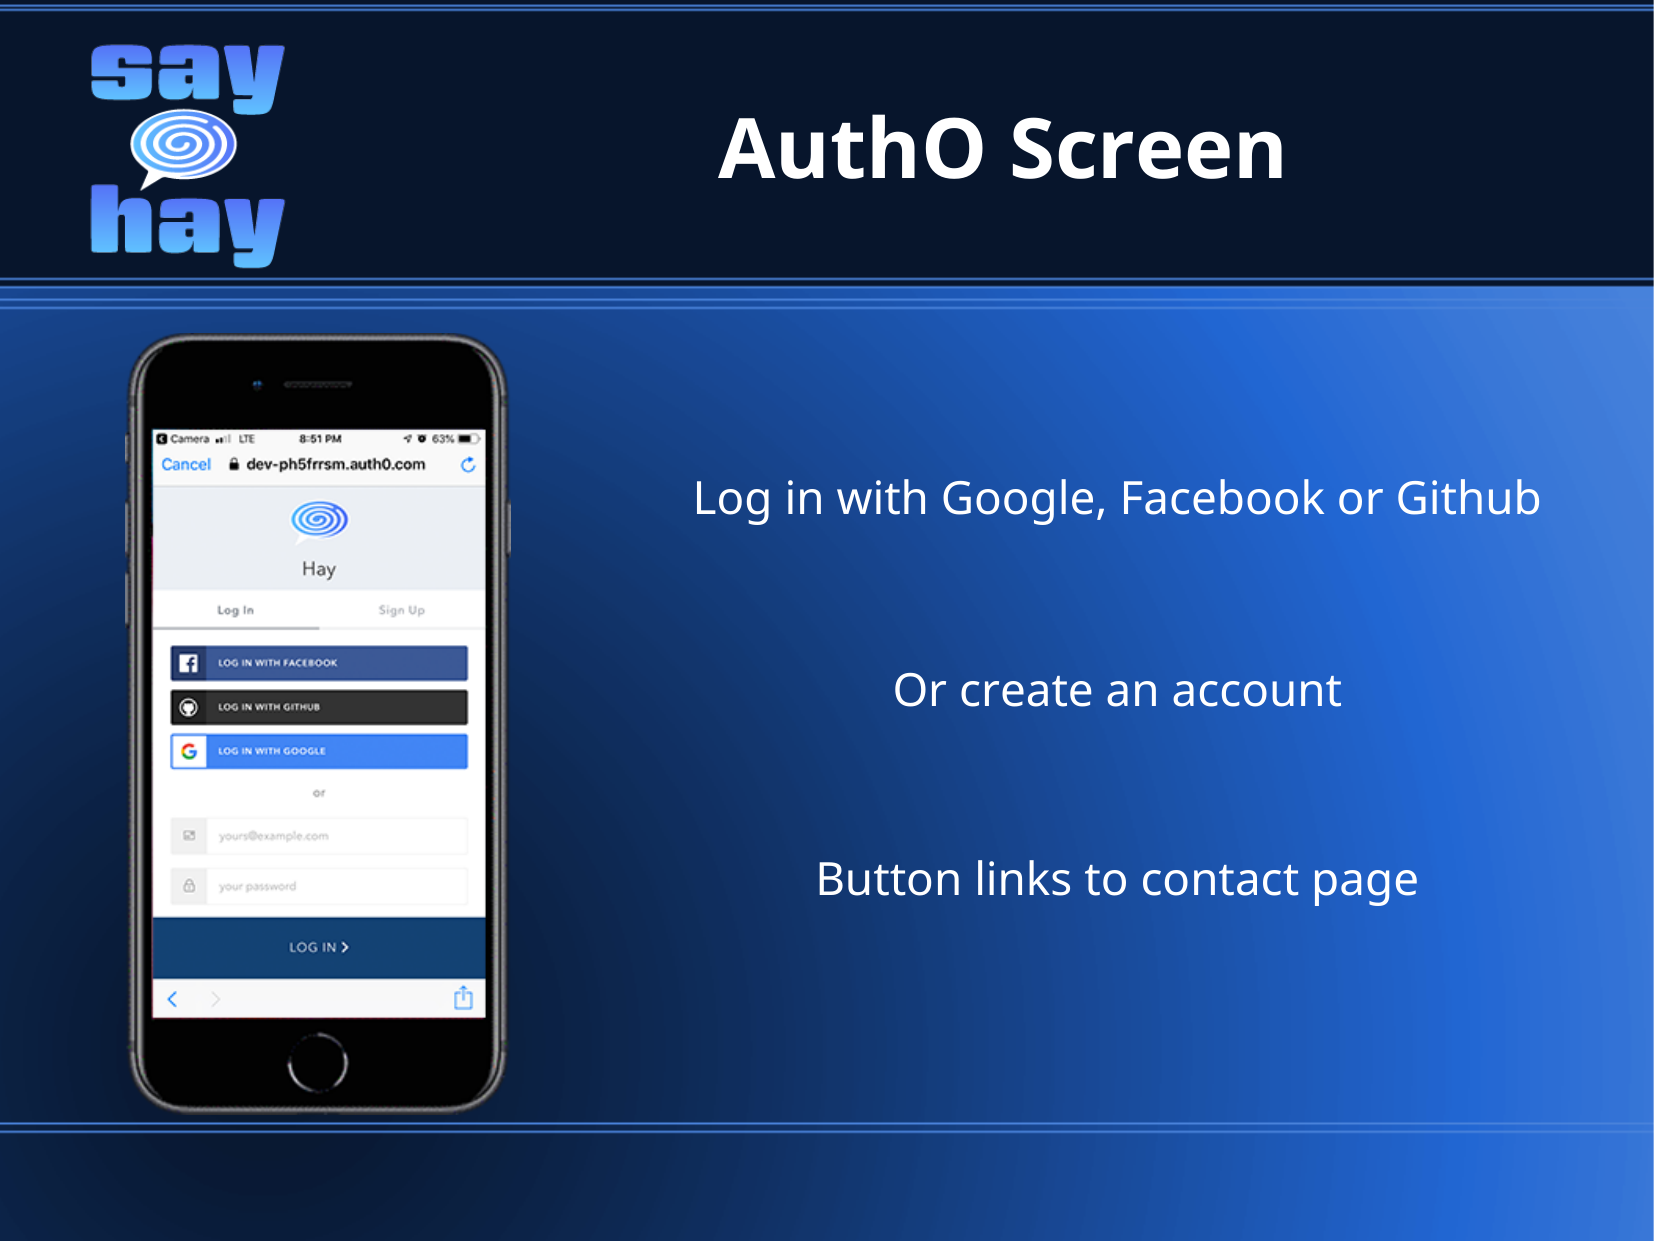

# AuthO Screen
Log in with Google, Facebook or Github
Or create an account
Button links to contact page